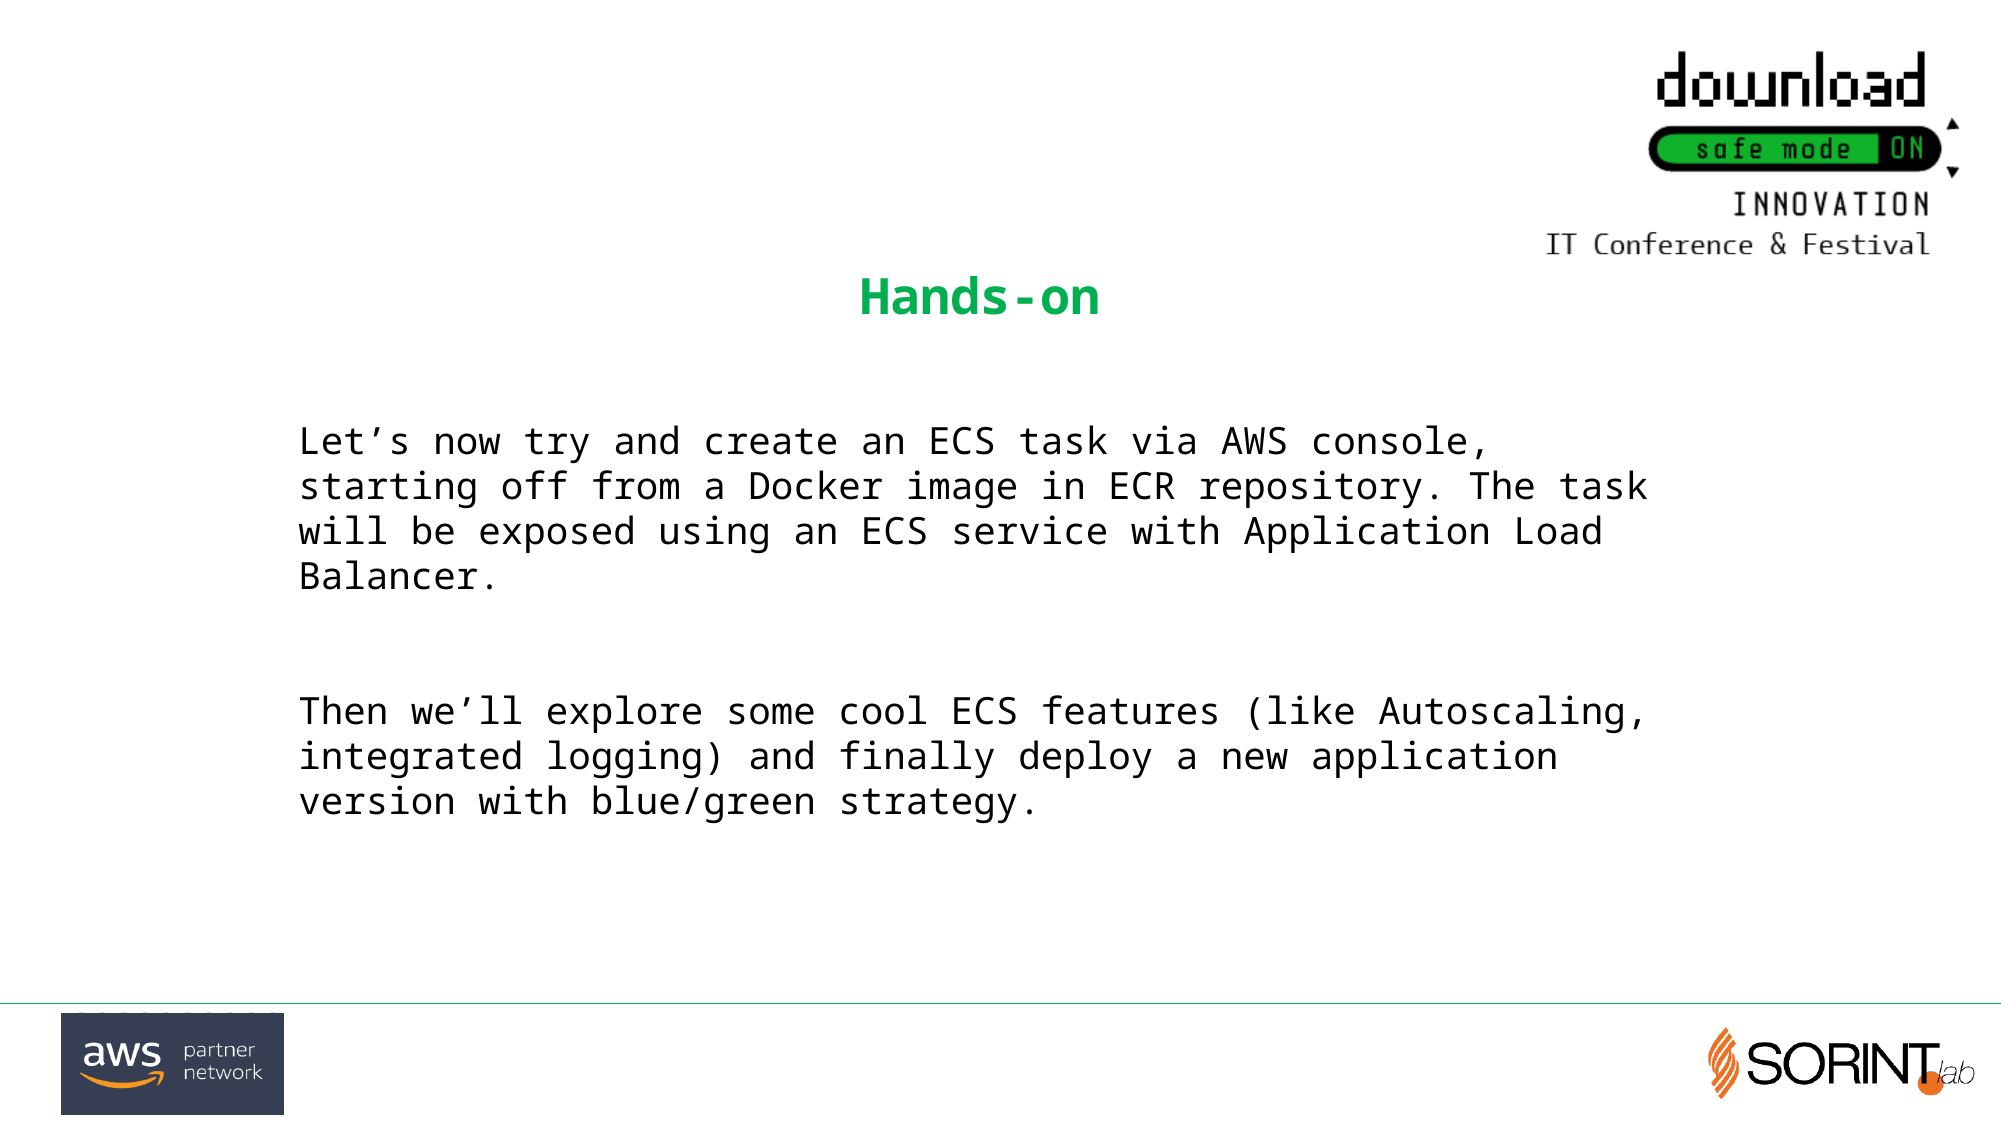

# Hands-on
Let’s now try and create an ECS task via AWS console, starting off from a Docker image in ECR repository. The task will be exposed using an ECS service with Application Load Balancer.
Then we’ll explore some cool ECS features (like Autoscaling, integrated logging) and finally deploy a new application version with blue/green strategy.